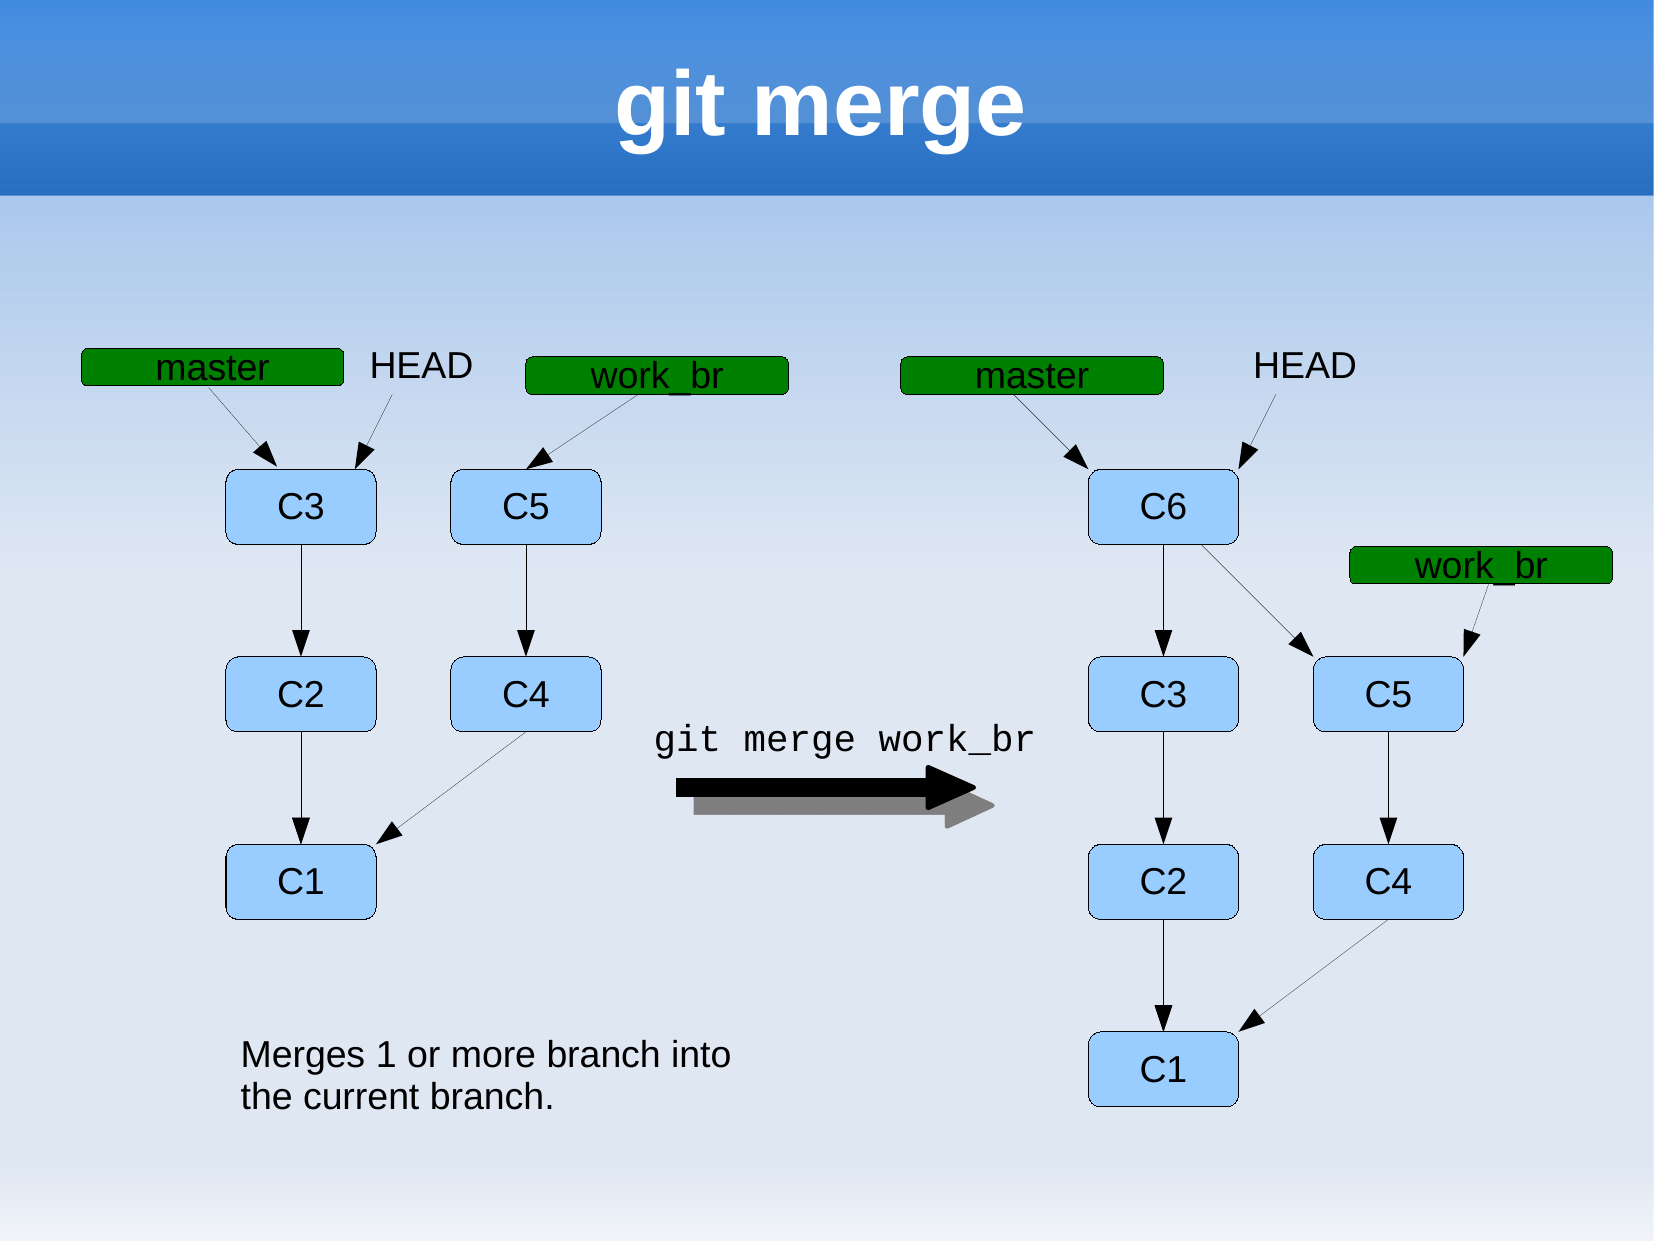

# git merge
HEAD
HEAD
master
work_br
master
C1
C3
C5
C1
C6
work_br
C1
C2
C4
C1
C3
C5
git merge work_br
C1
C1
C1
C2
C4
Merges 1 or more branch into the current branch.
C1
C1